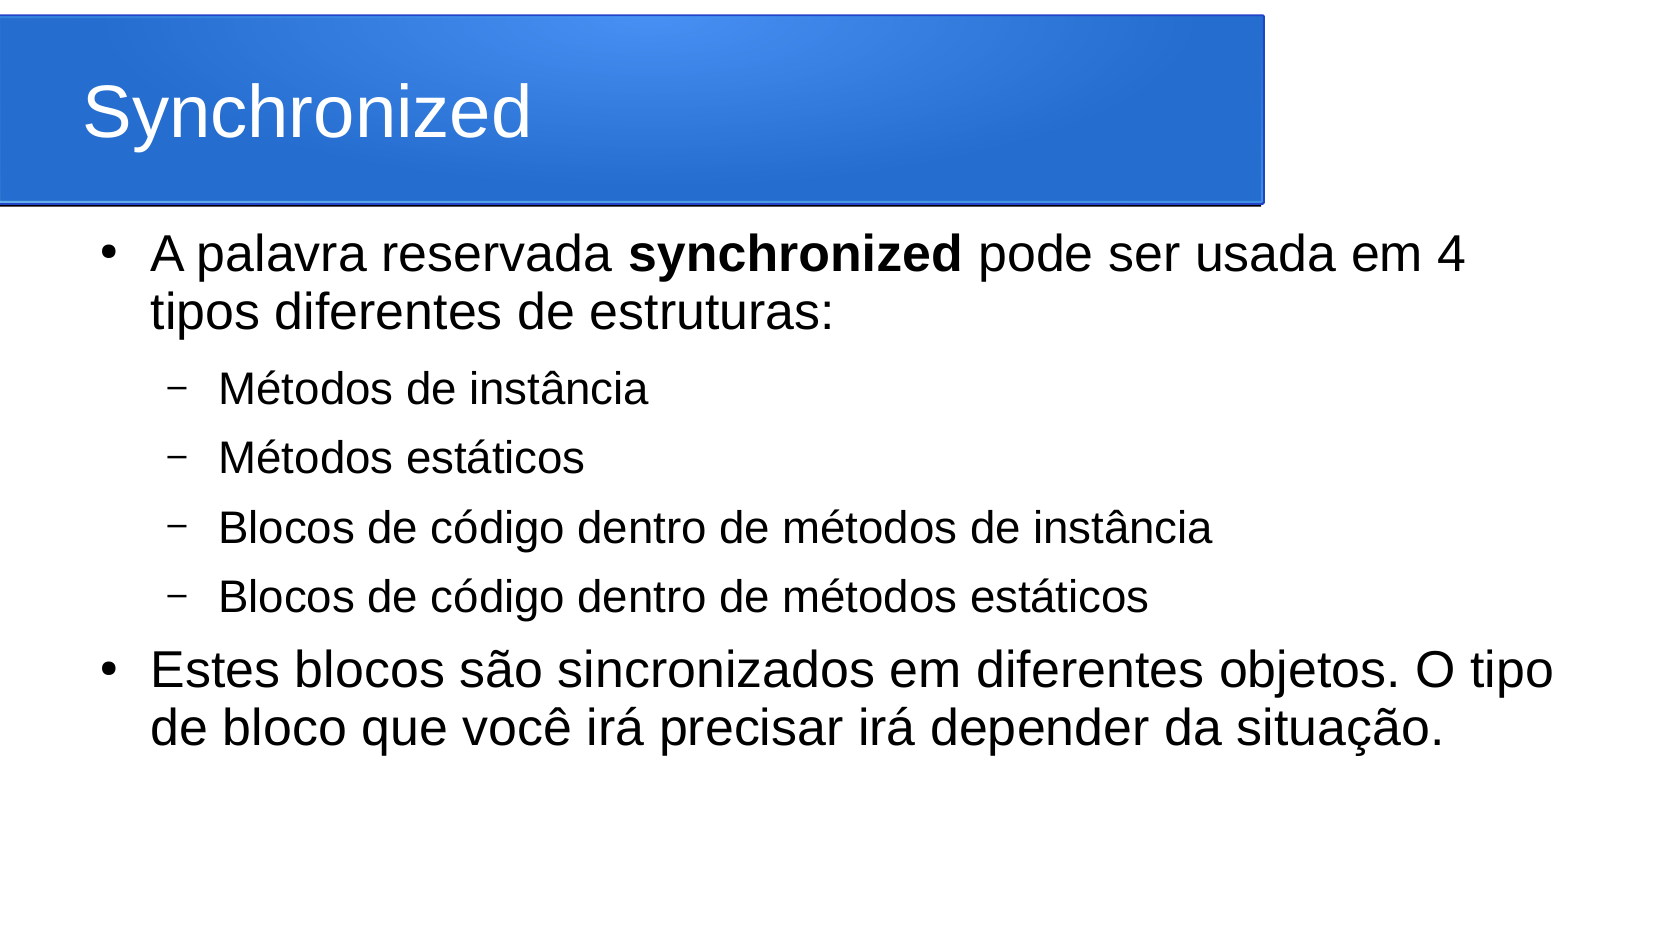

# Synchronized
A palavra reservada synchronized pode ser usada em 4 tipos diferentes de estruturas:
Métodos de instância
Métodos estáticos
Blocos de código dentro de métodos de instância
Blocos de código dentro de métodos estáticos
Estes blocos são sincronizados em diferentes objetos. O tipo de bloco que você irá precisar irá depender da situação.